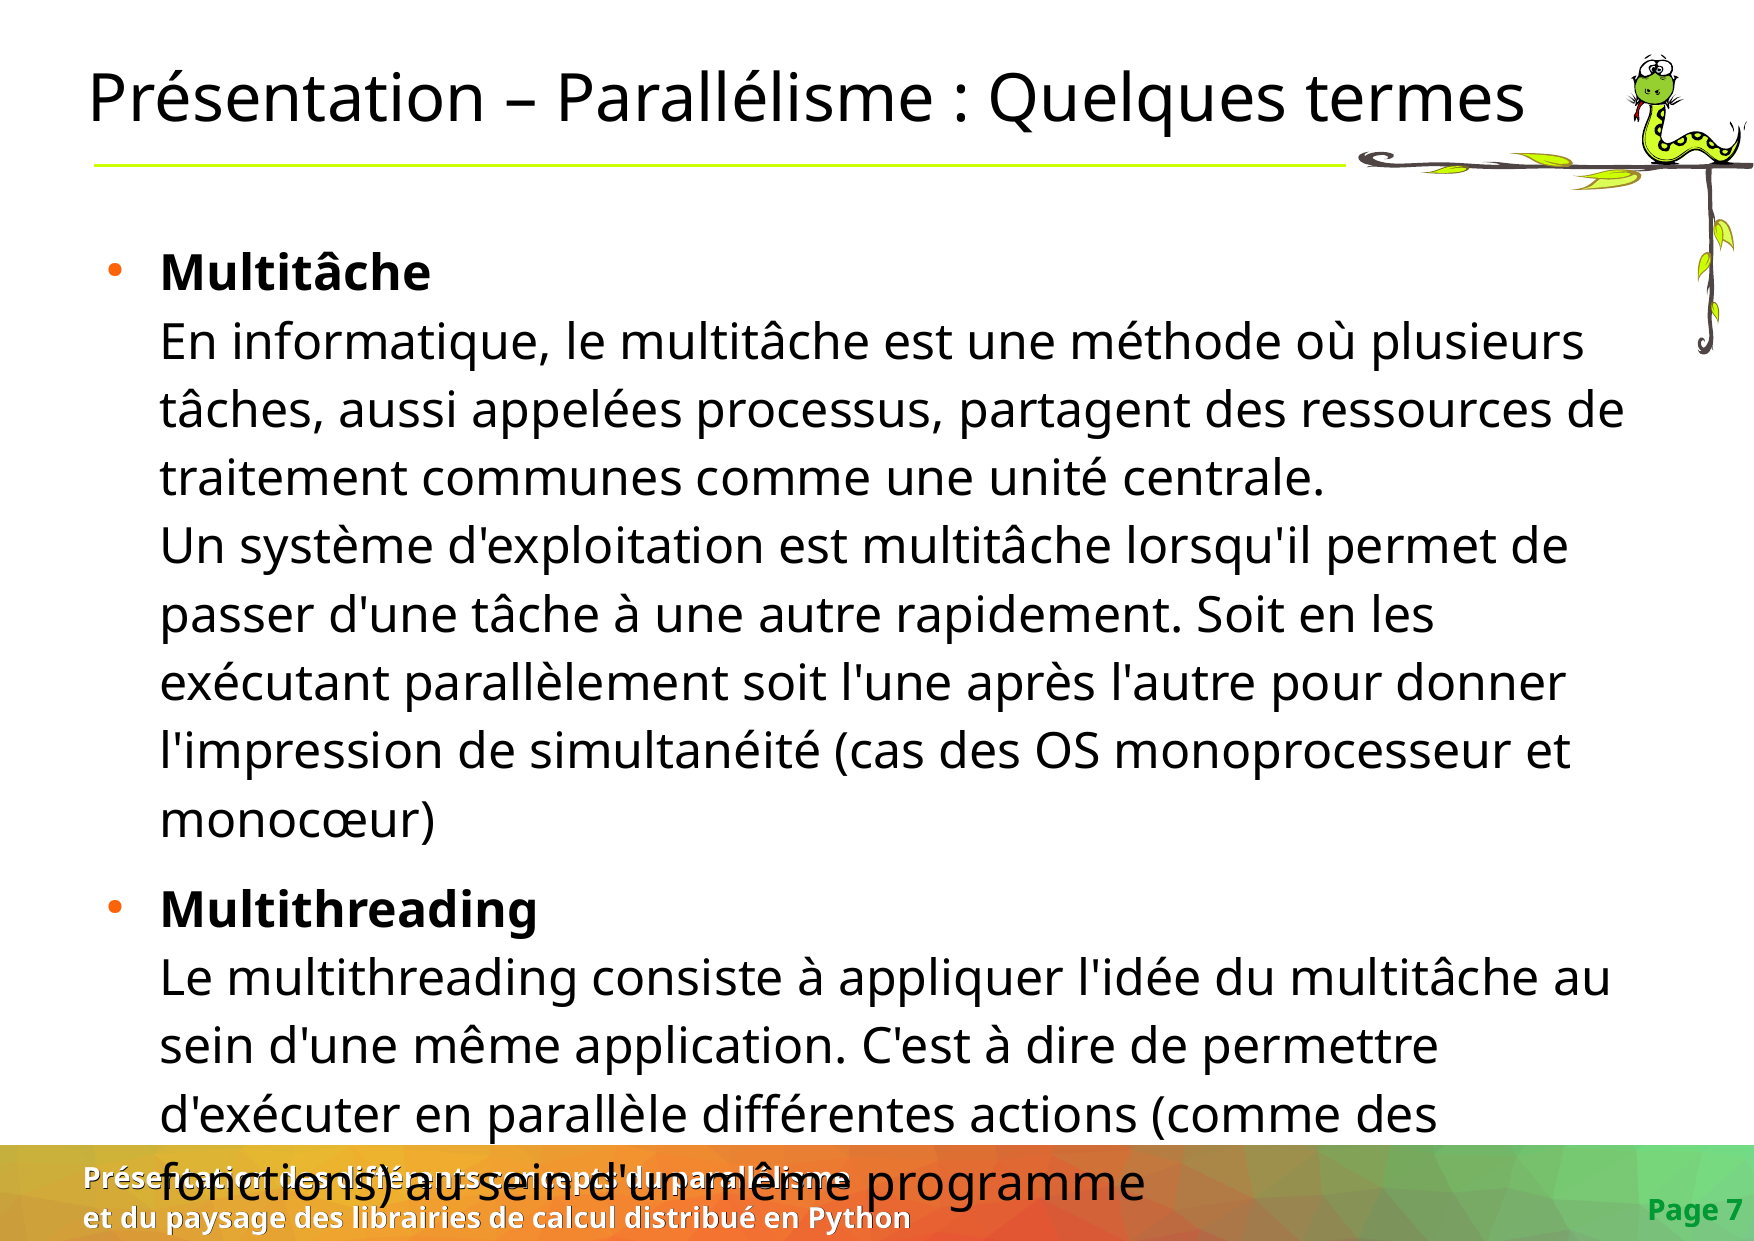

# Présentation – Parallélisme : Quelques termes
Multitâche
En informatique, le multitâche est une méthode où plusieurs tâches, aussi appelées processus, partagent des ressources de traitement communes comme une unité centrale.
Un système d'exploitation est multitâche lorsqu'il permet de passer d'une tâche à une autre rapidement. Soit en les exécutant parallèlement soit l'une après l'autre pour donner l'impression de simultanéité (cas des OS monoprocesseur et monocœur)
Multithreading
Le multithreading consiste à appliquer l'idée du multitâche au sein d'une même application. C'est à dire de permettre d'exécuter en parallèle différentes actions (comme des fonctions) au sein d'un même programme
7